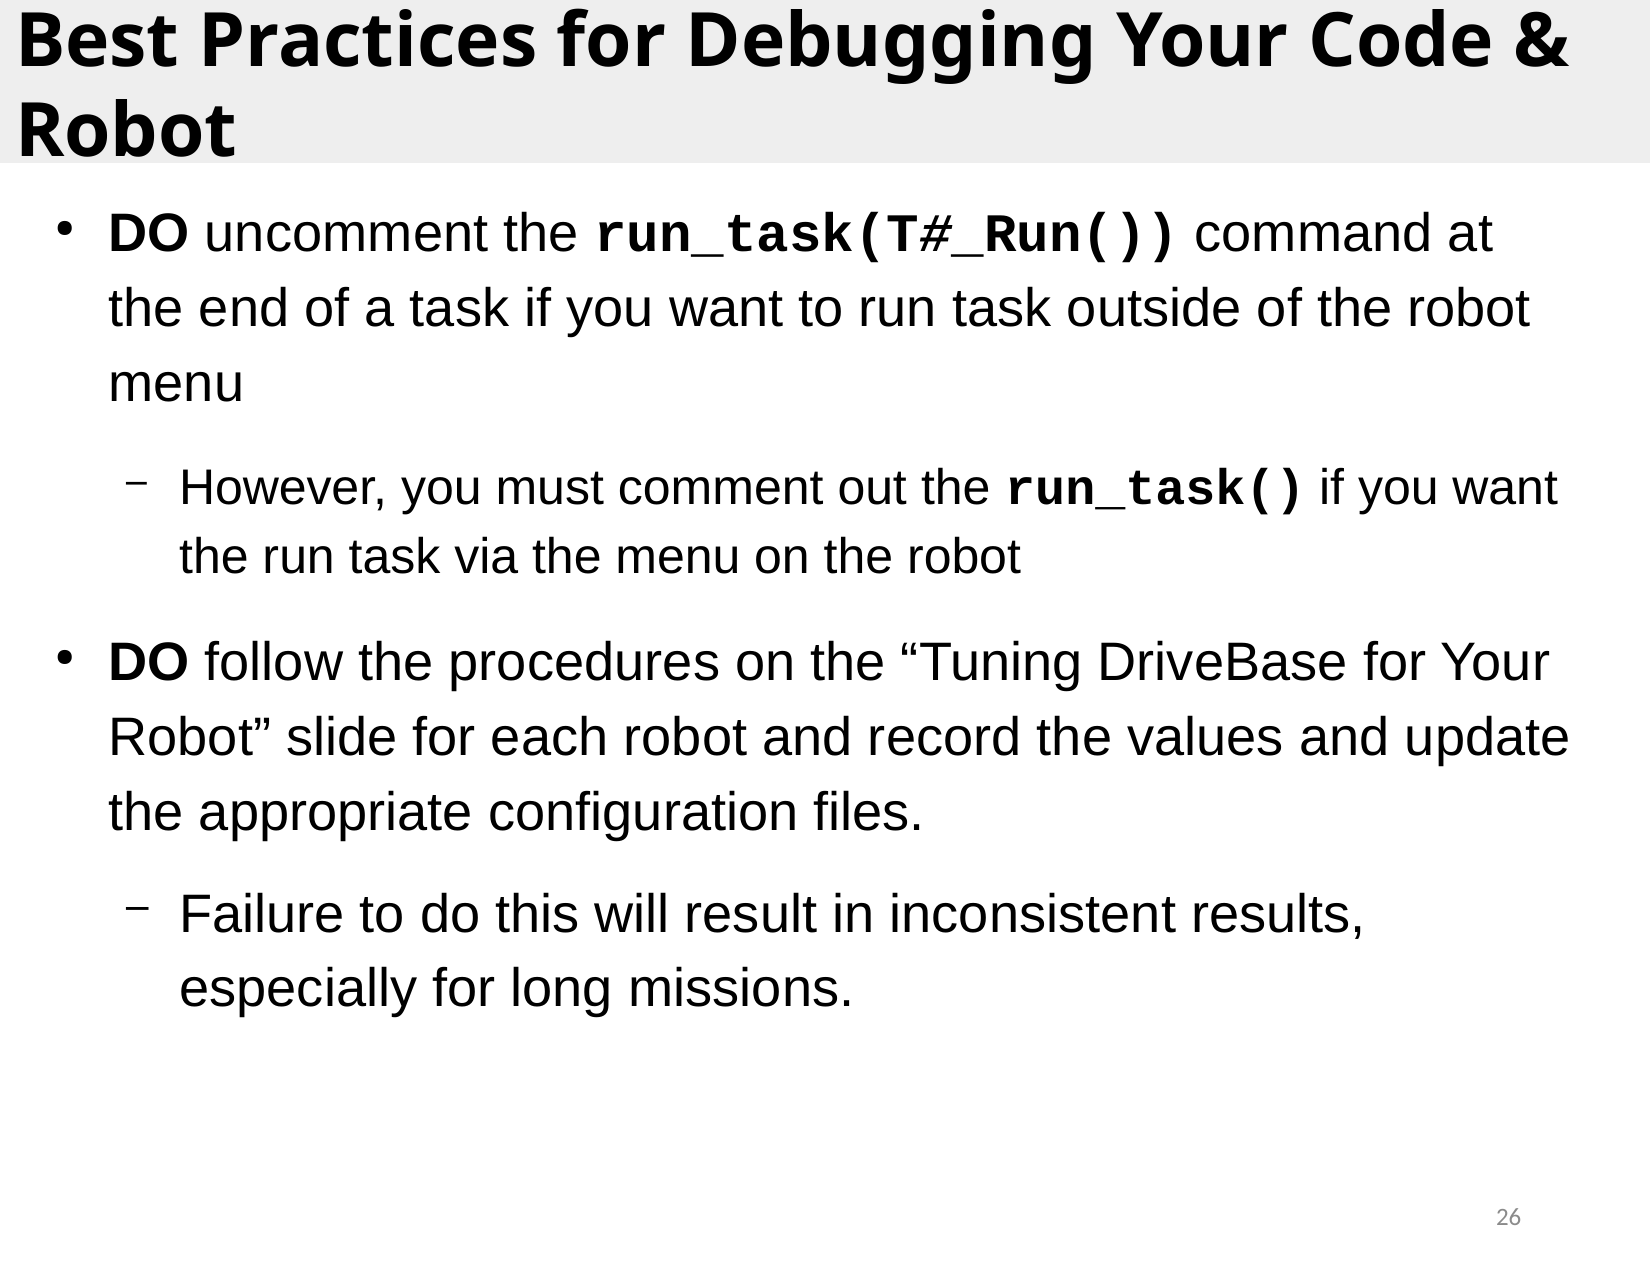

Best Practices for Debugging Your Code & Robot
# DO uncomment the run_task(T#_Run()) command at the end of a task if you want to run task outside of the robot menu
However, you must comment out the run_task() if you want the run task via the menu on the robot
DO follow the procedures on the “Tuning DriveBase for Your Robot” slide for each robot and record the values and update the appropriate configuration files.
Failure to do this will result in inconsistent results, especially for long missions.
26